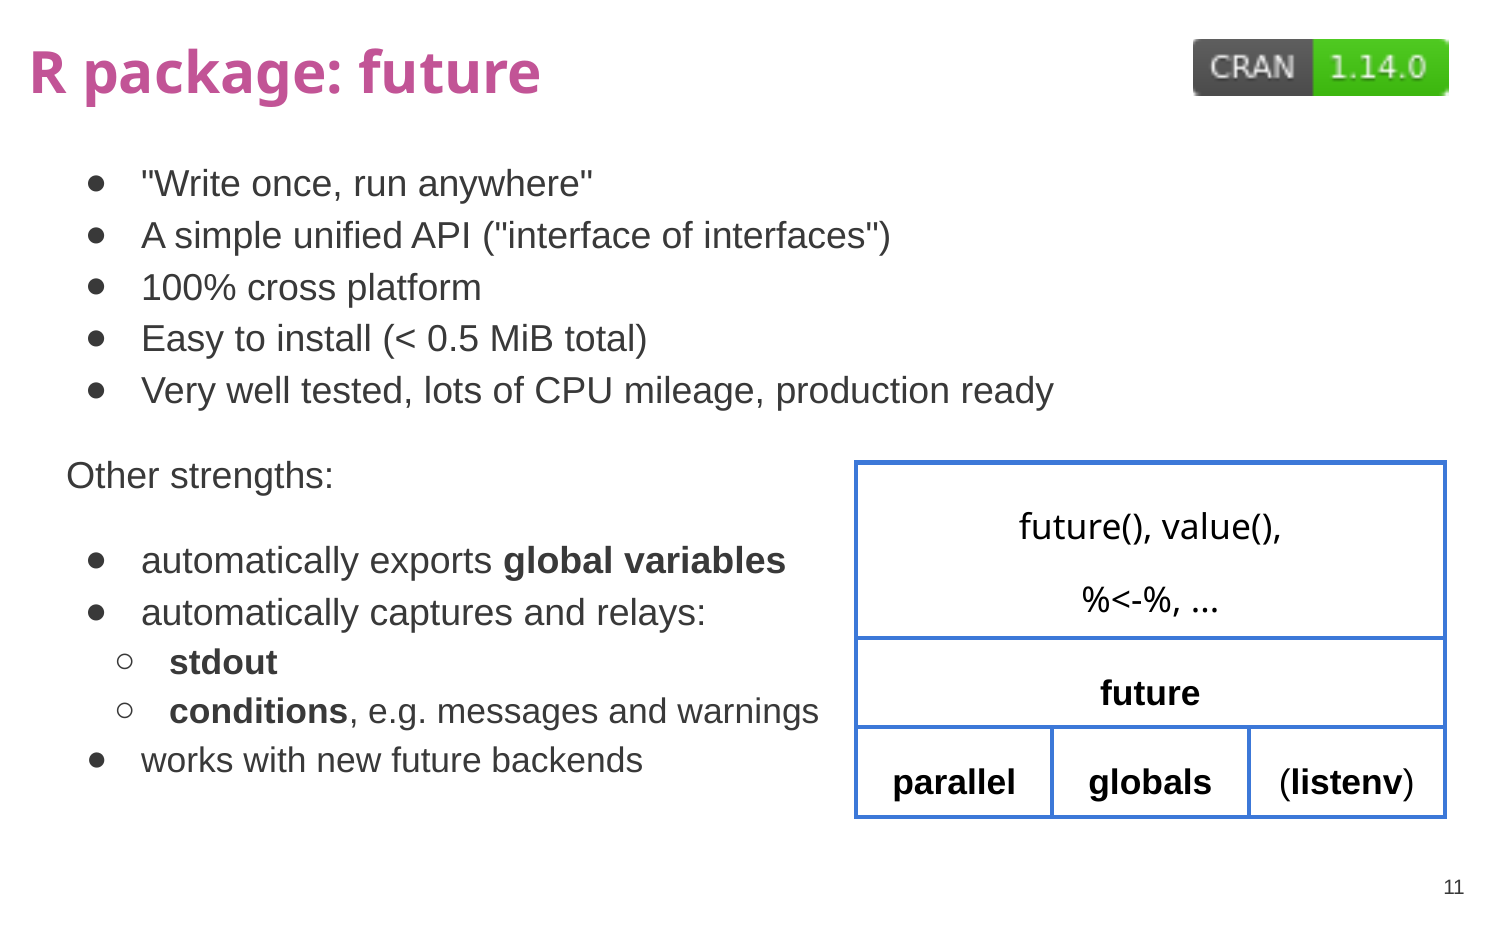

# R package: future
"Write once, run anywhere"
A simple unified API ("interface of interfaces")
100% cross platform
Easy to install (< 0.5 MiB total)
Very well tested, lots of CPU mileage, production ready
Other strengths:
automatically exports global variables
automatically captures and relays:
stdout
conditions, e.g. messages and warnings
works with new future backends
| future(), value(), %<-%, ... | | |
| --- | --- | --- |
| future | | |
| parallel | globals | (listenv) |